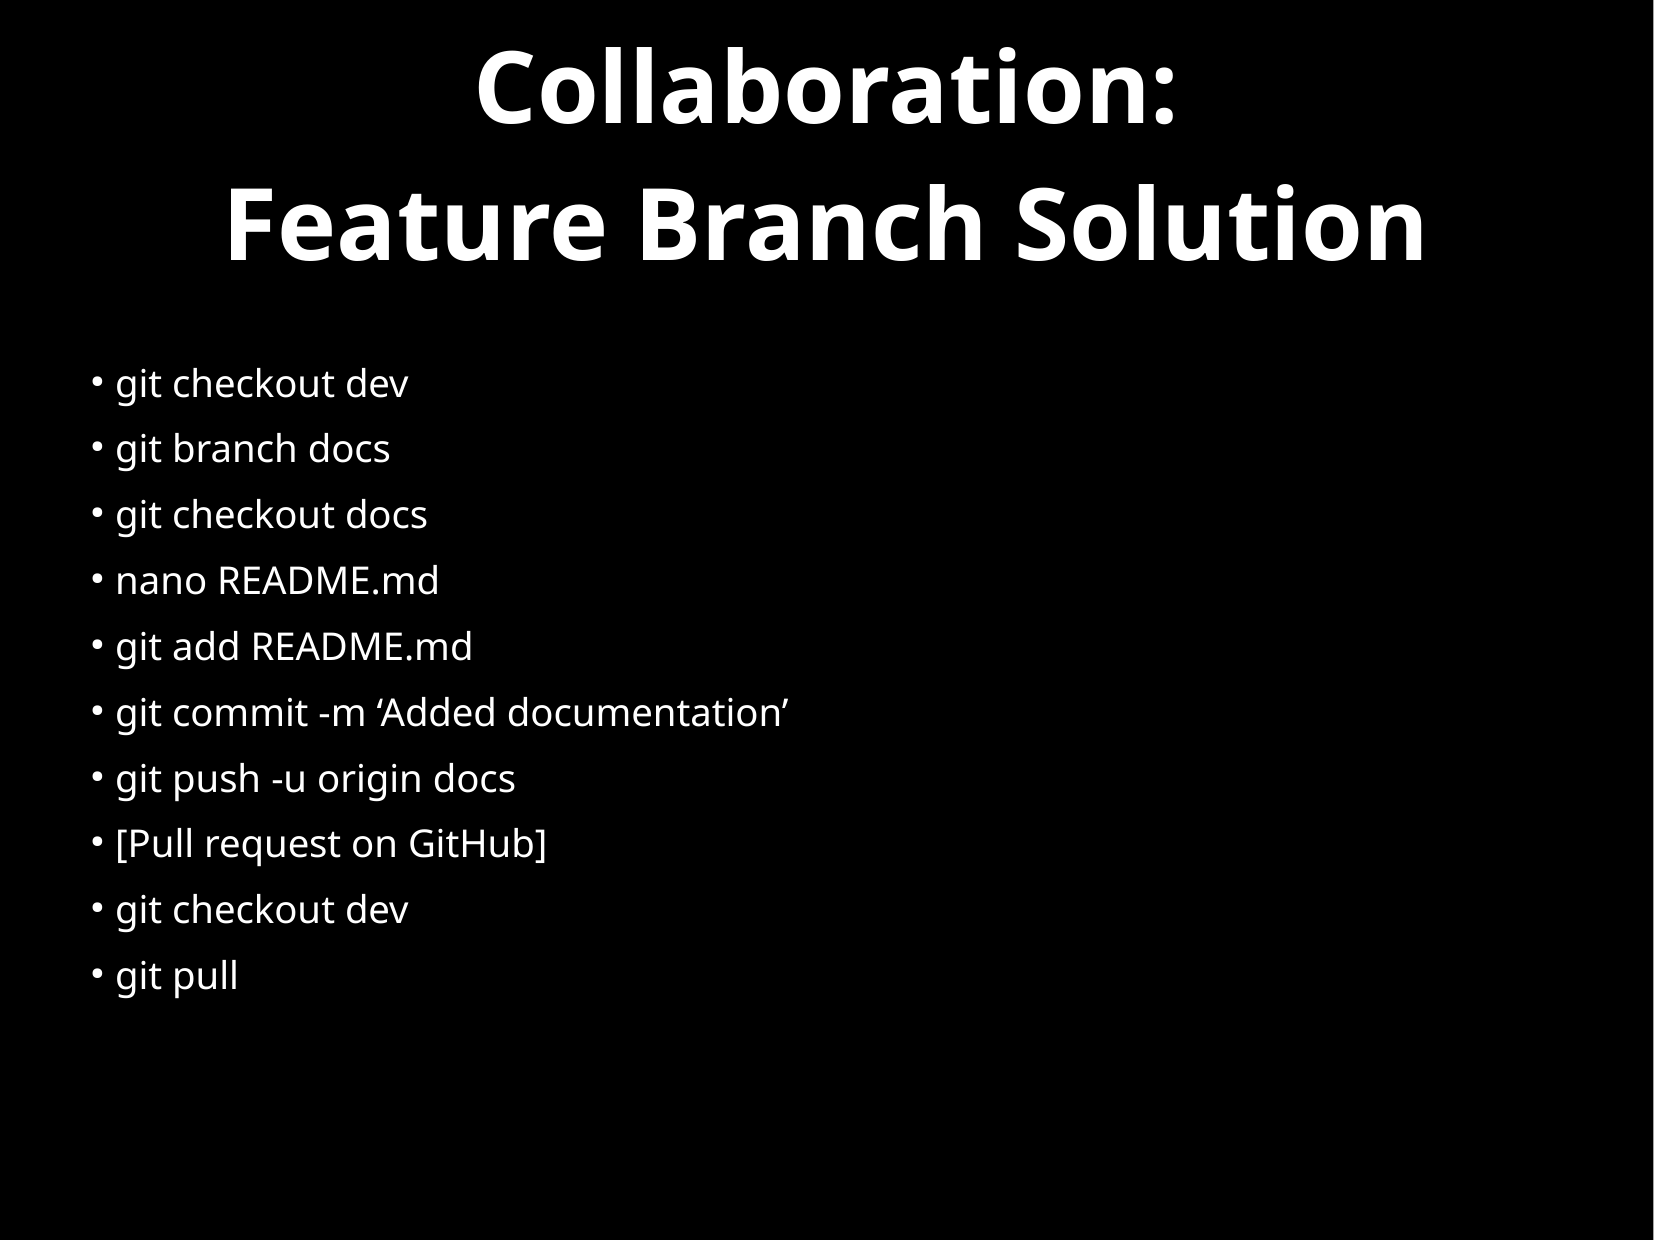

# Collaboration: Feature Branch Solution
git checkout dev
git branch docs
git checkout docs
nano README.md
git add README.md
git commit -m ‘Added documentation’
git push -u origin docs
[Pull request on GitHub]
git checkout dev
git pull